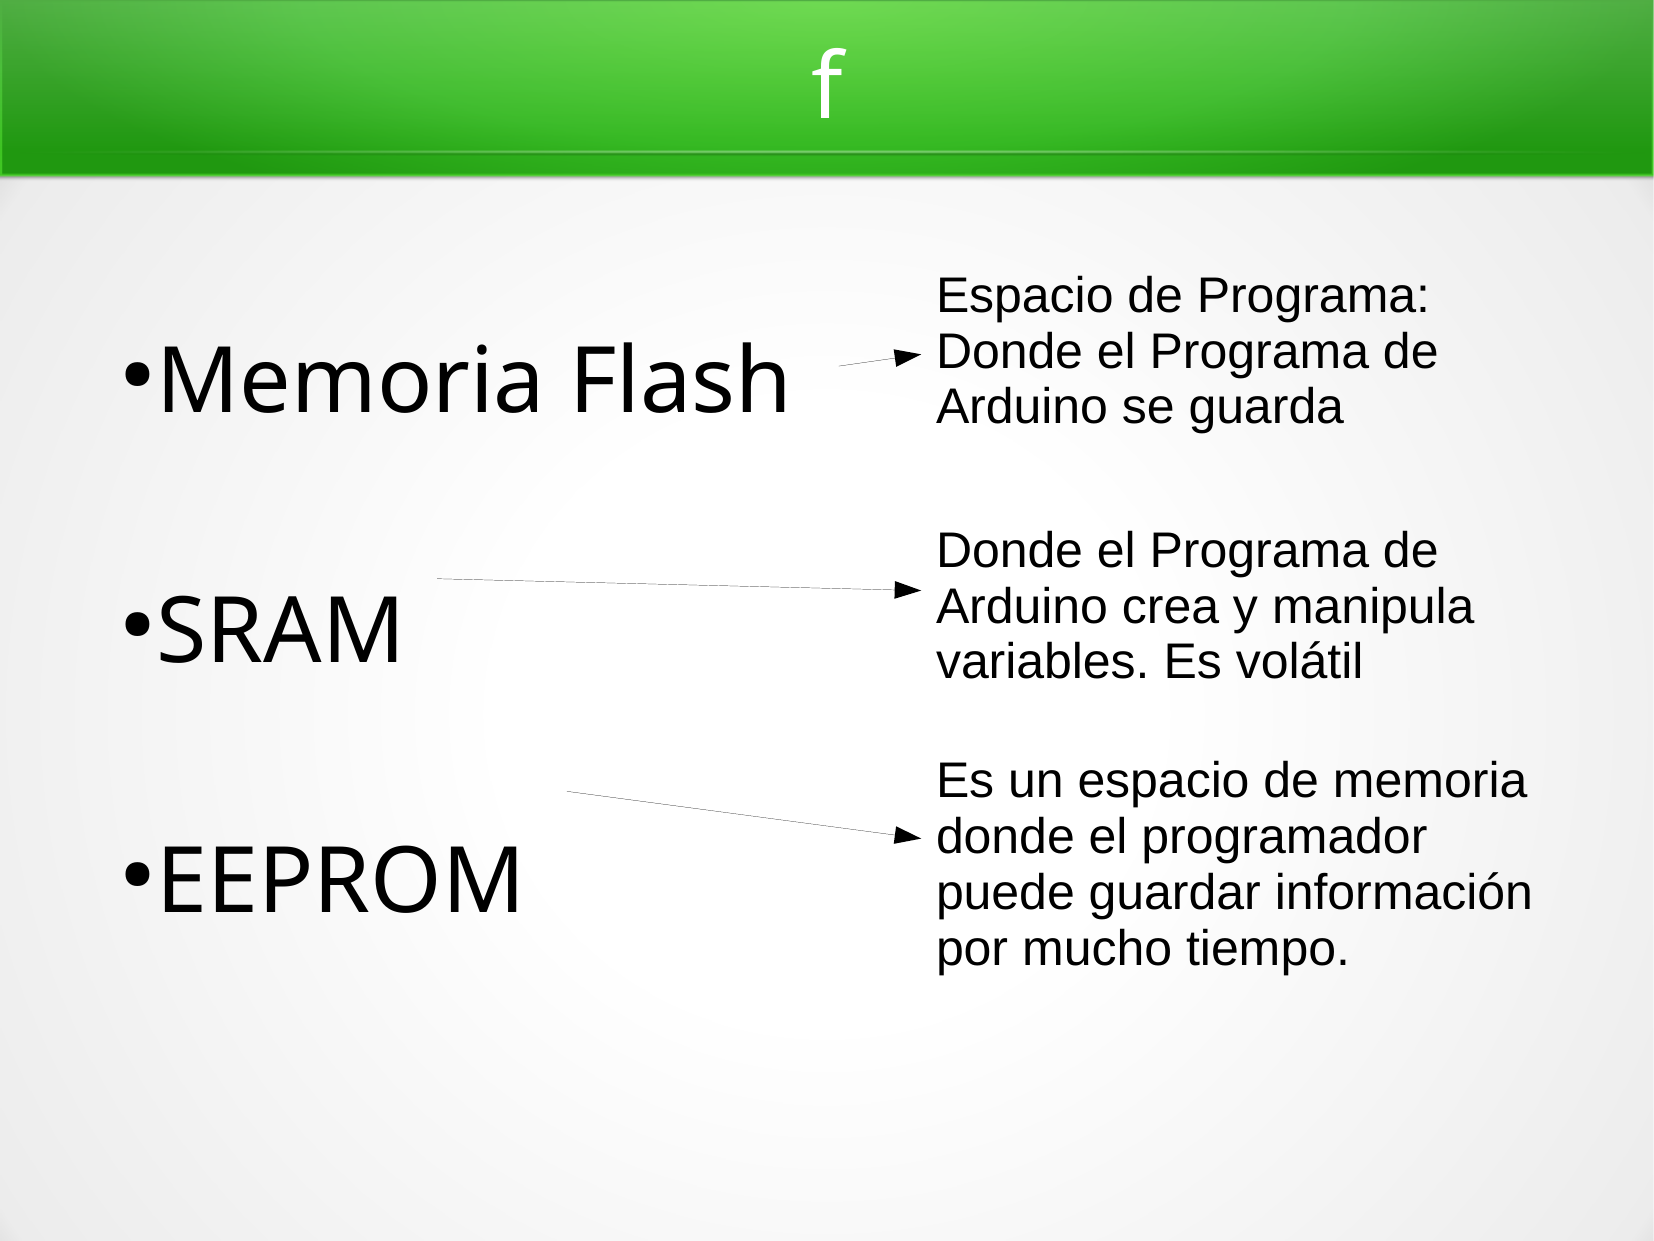

# f
Espacio de Programa: Donde el Programa de Arduino se guarda
Memoria Flash
SRAM
EEPROM
Donde el Programa de Arduino crea y manipula variables. Es volátil
Es un espacio de memoria donde el programador puede guardar información por mucho tiempo.